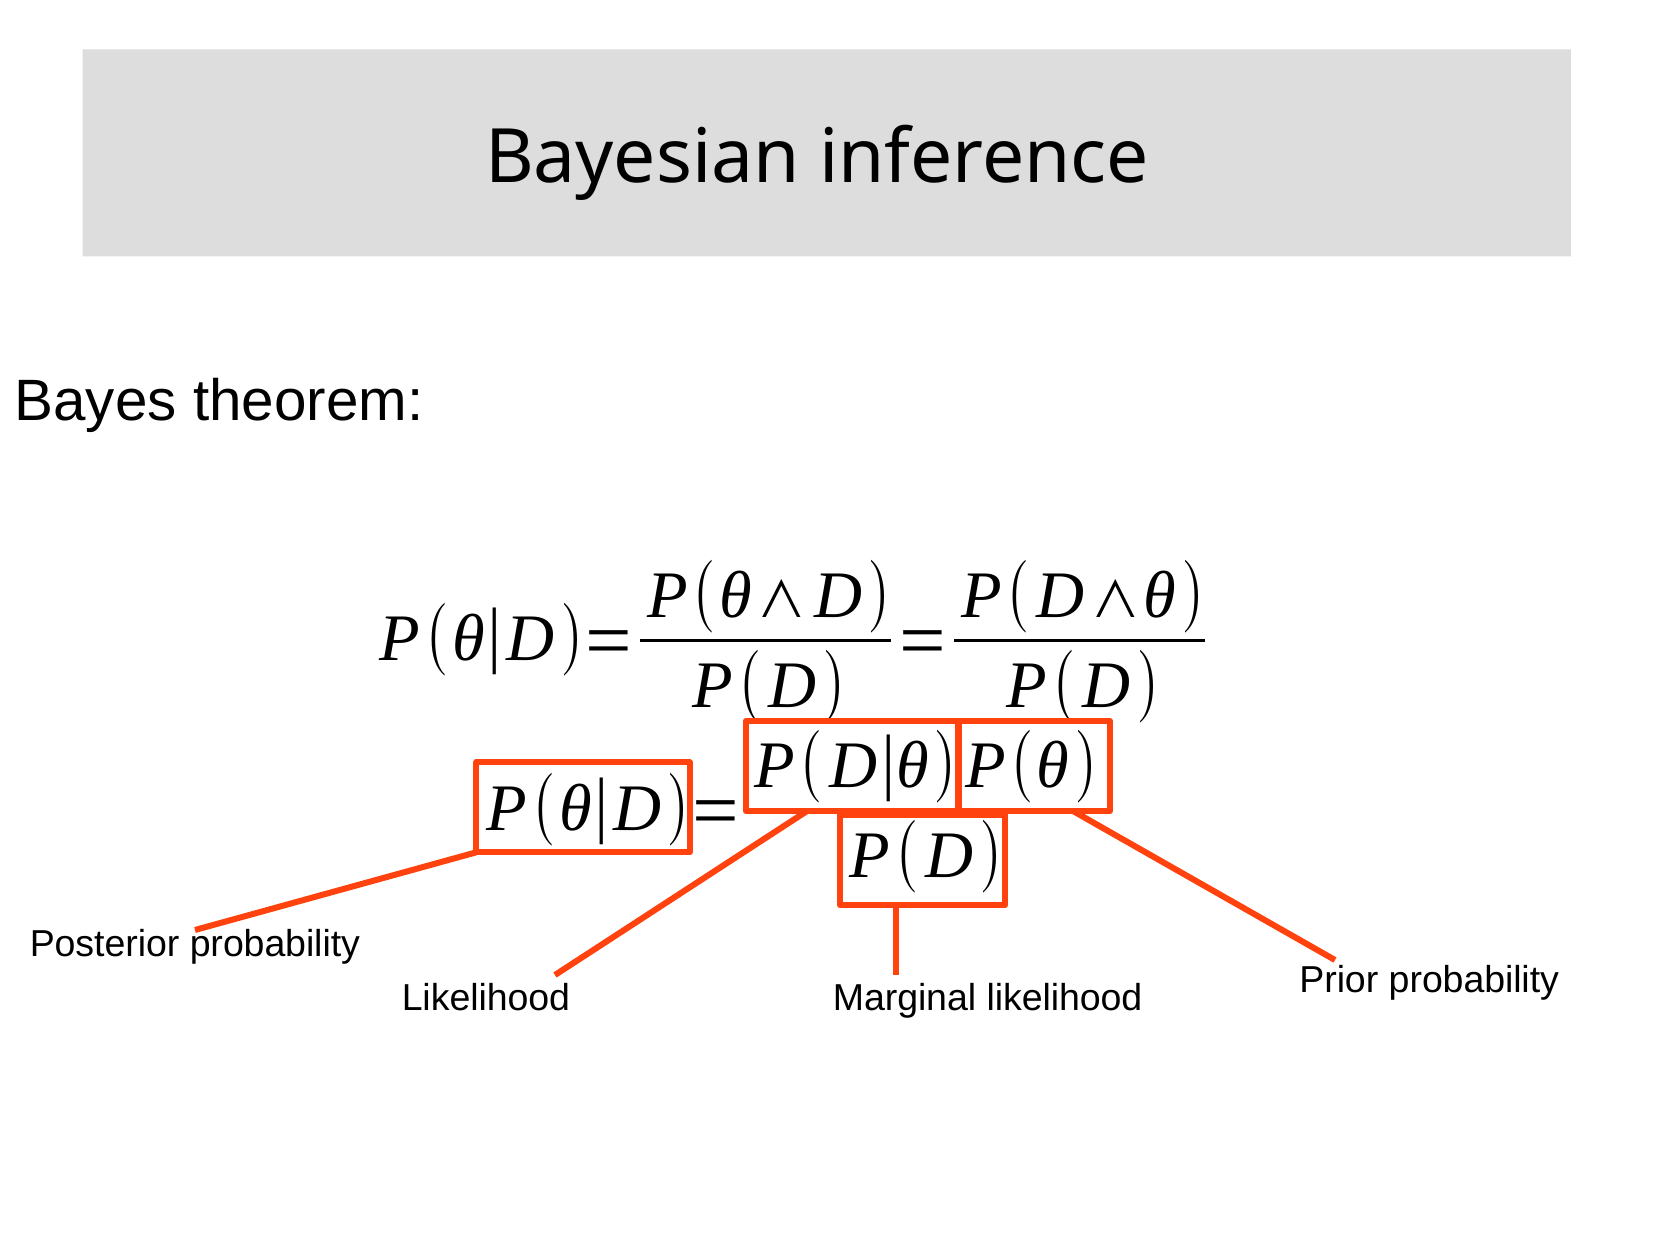

# Bayesian inference
Bayes theorem:
Posterior probability
Prior probability
Likelihood
Marginal likelihood